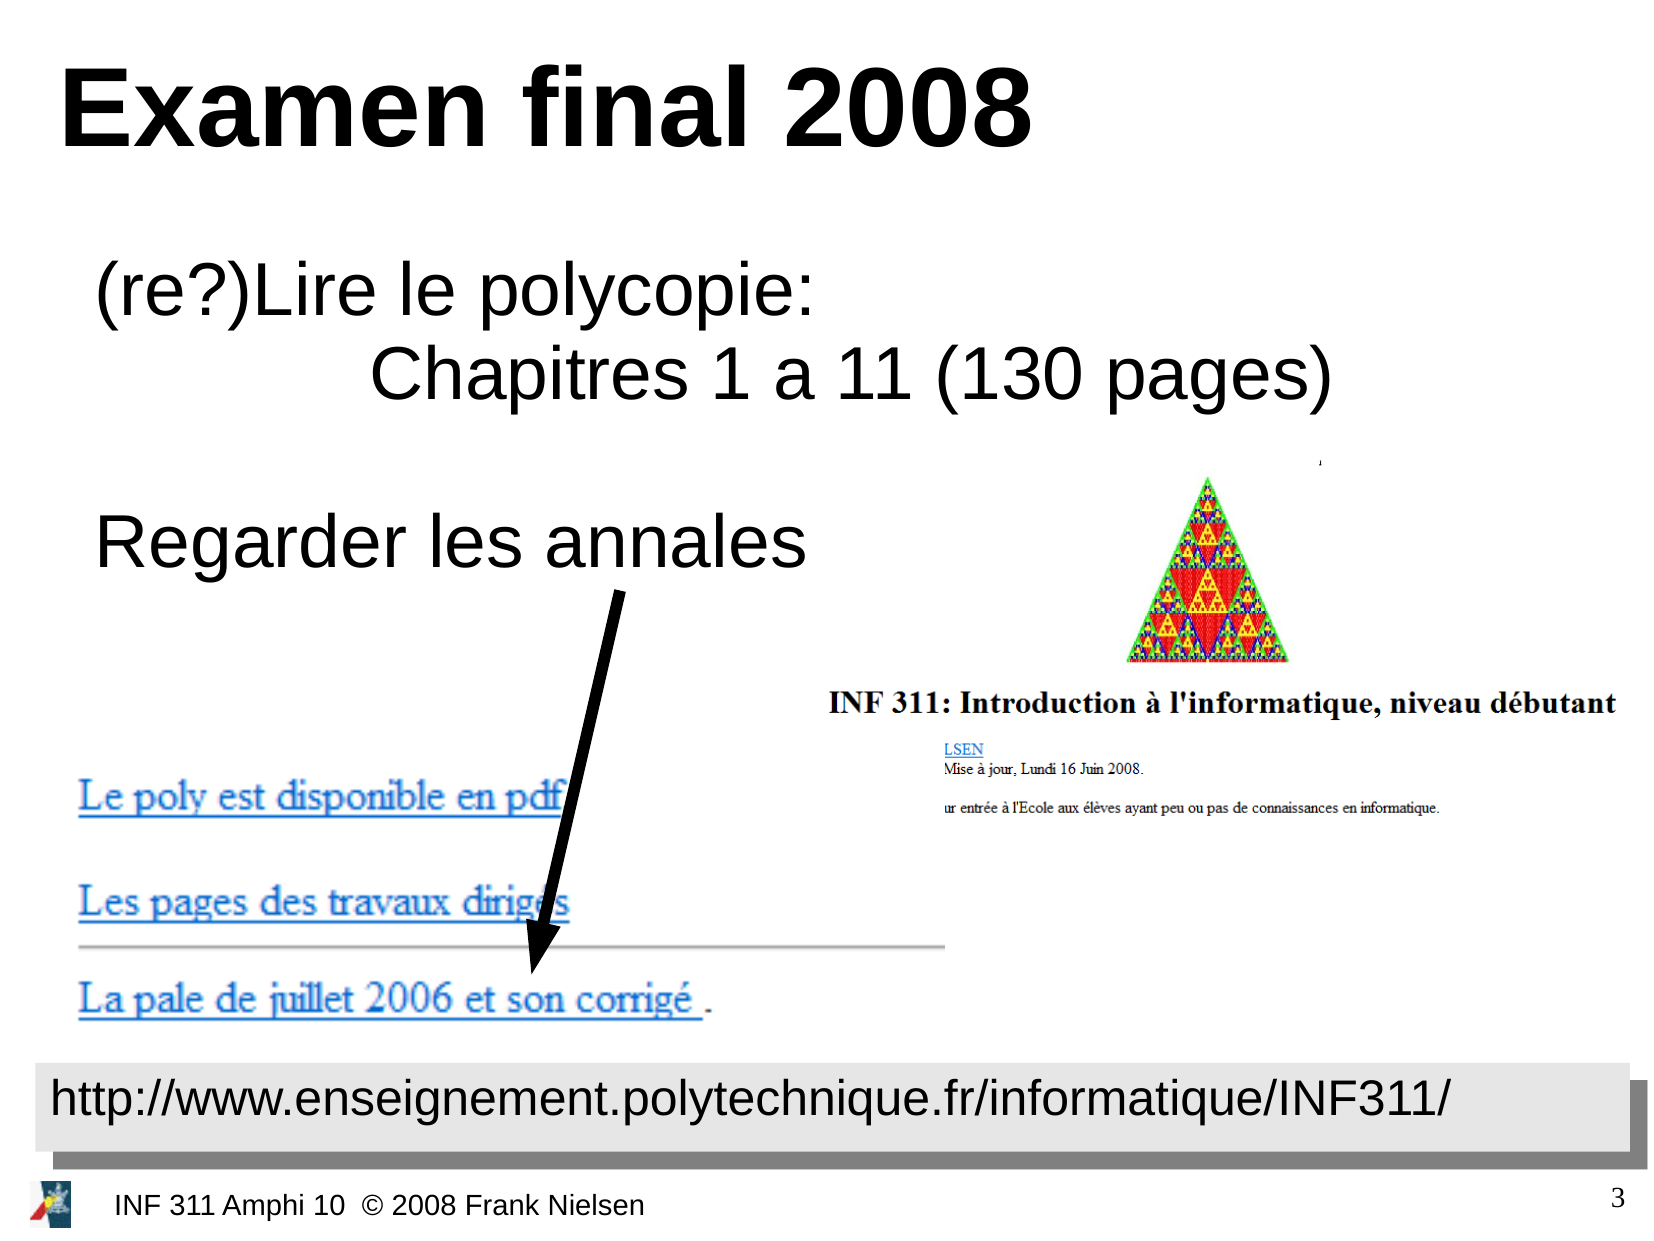

Examen final 2008
 (re?)Lire le polycopie:
				Chapitres 1 a 11 (130 pages)
 Regarder les annales
http://www.enseignement.polytechnique.fr/informatique/INF311/